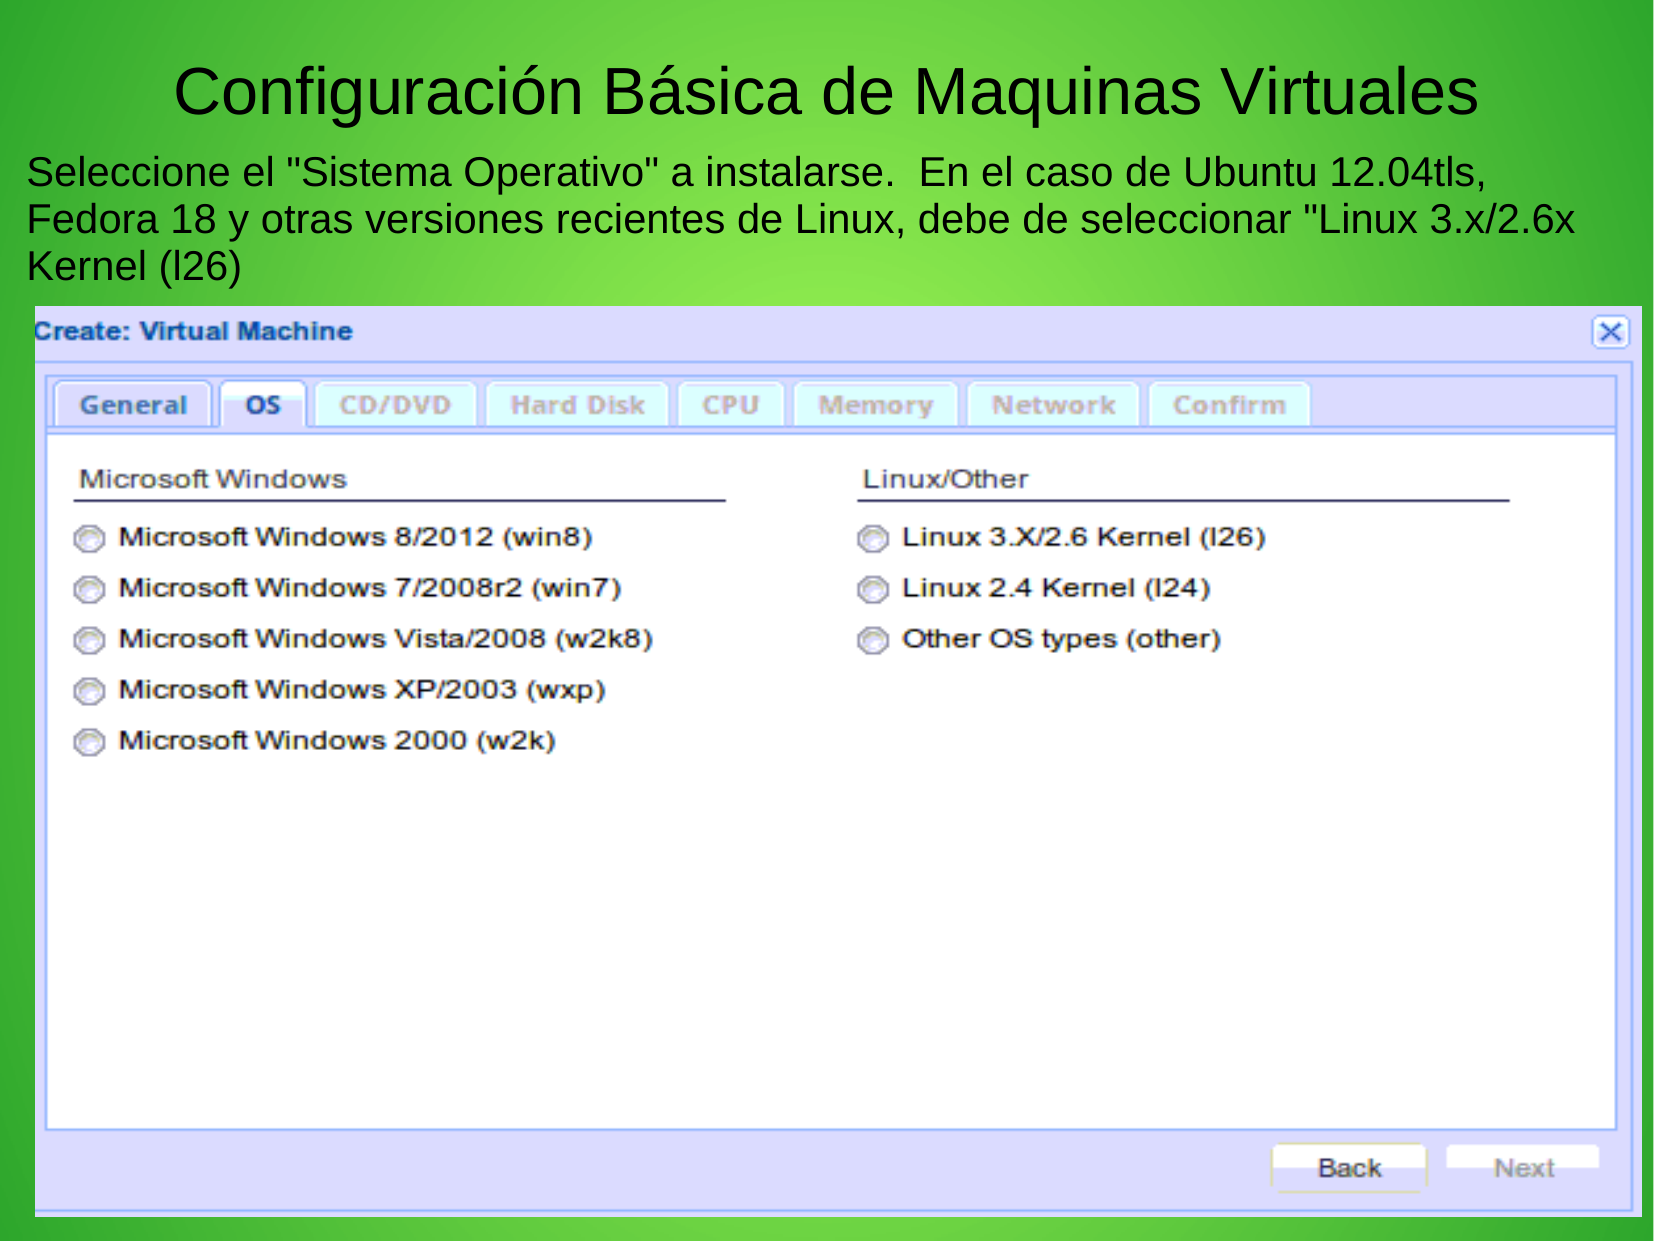

Configuración Básica de Maquinas Virtuales
Seleccione el "Sistema Operativo" a instalarse. En el caso de Ubuntu 12.04tls, Fedora 18 y otras versiones recientes de Linux, debe de seleccionar "Linux 3.x/2.6x Kernel (l26)